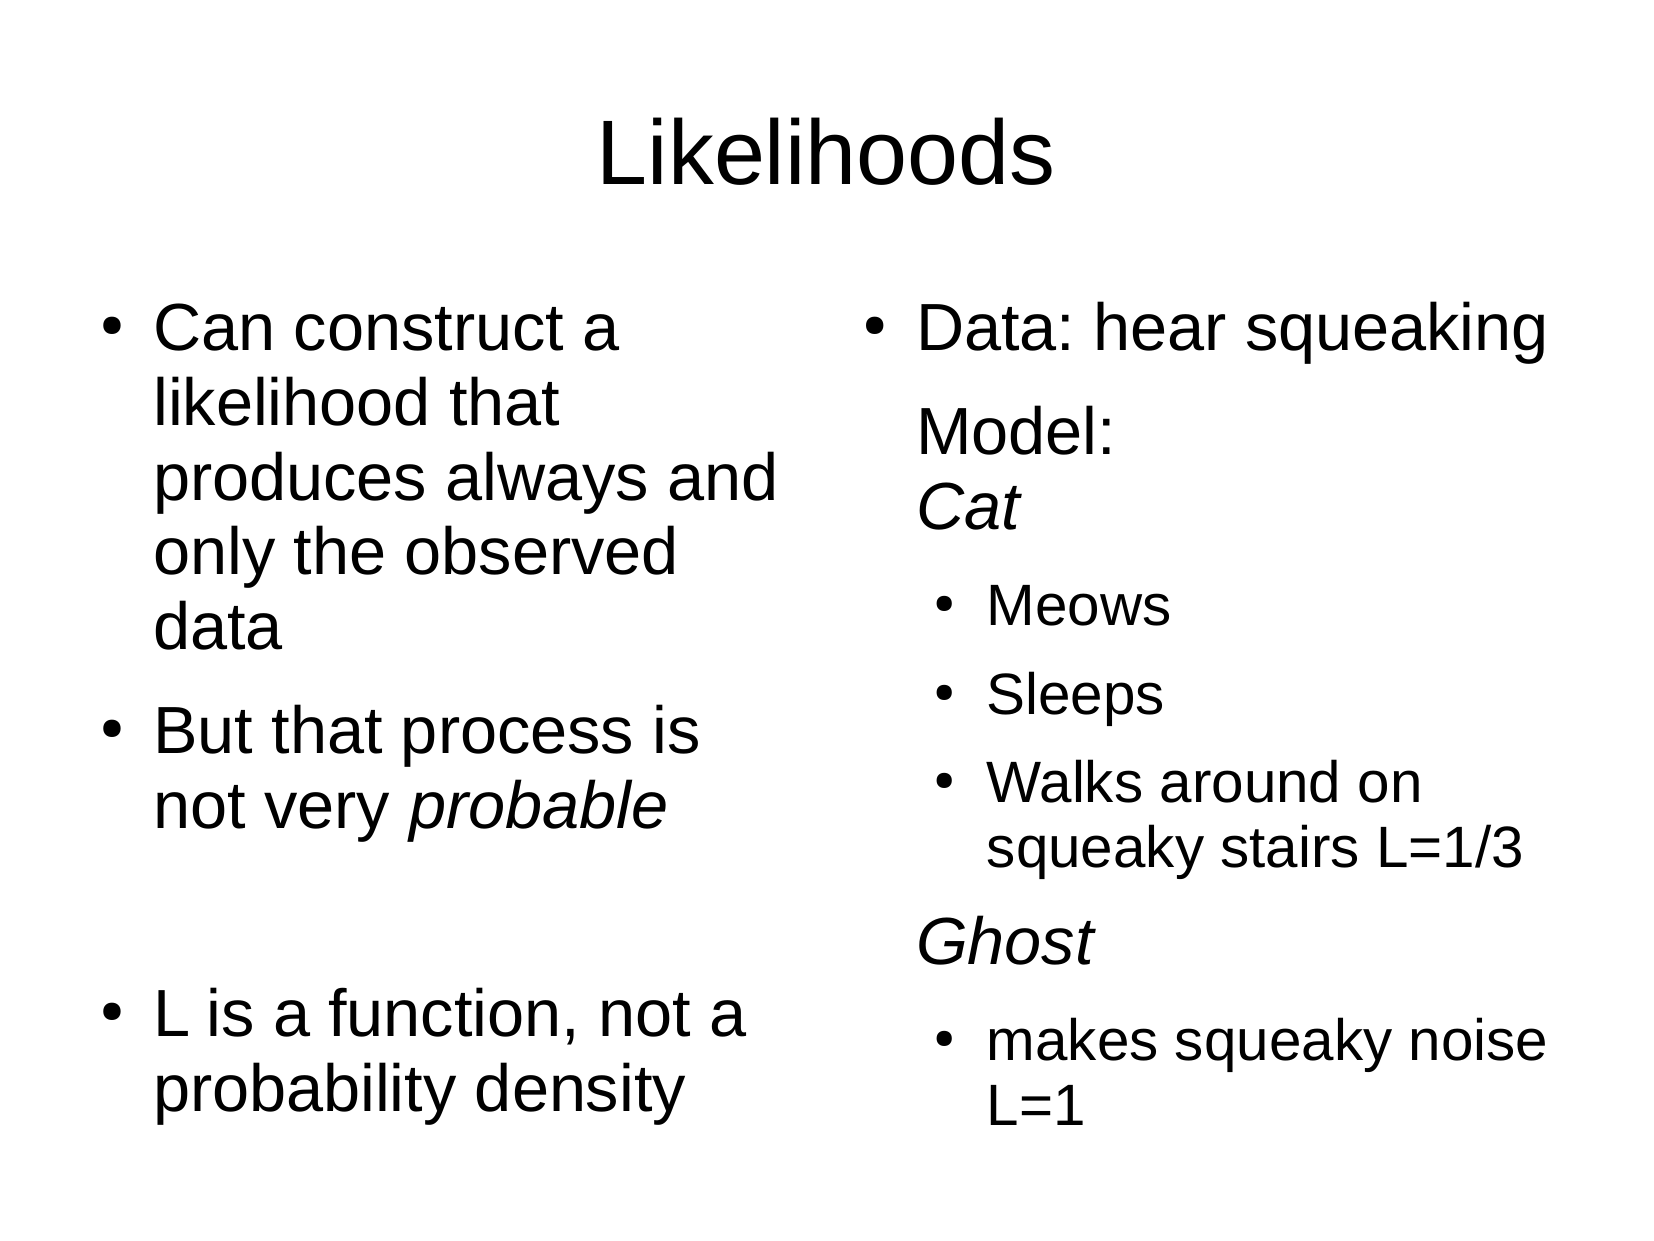

# Likelihoods
Can construct a likelihood that produces always and only the observed data
But that process is not very probable
L is a function, not a probability density
Data: hear squeaking
Model:
Cat
Meows
Sleeps
Walks around on squeaky stairs L=1/3
Ghost
makes squeaky noise L=1